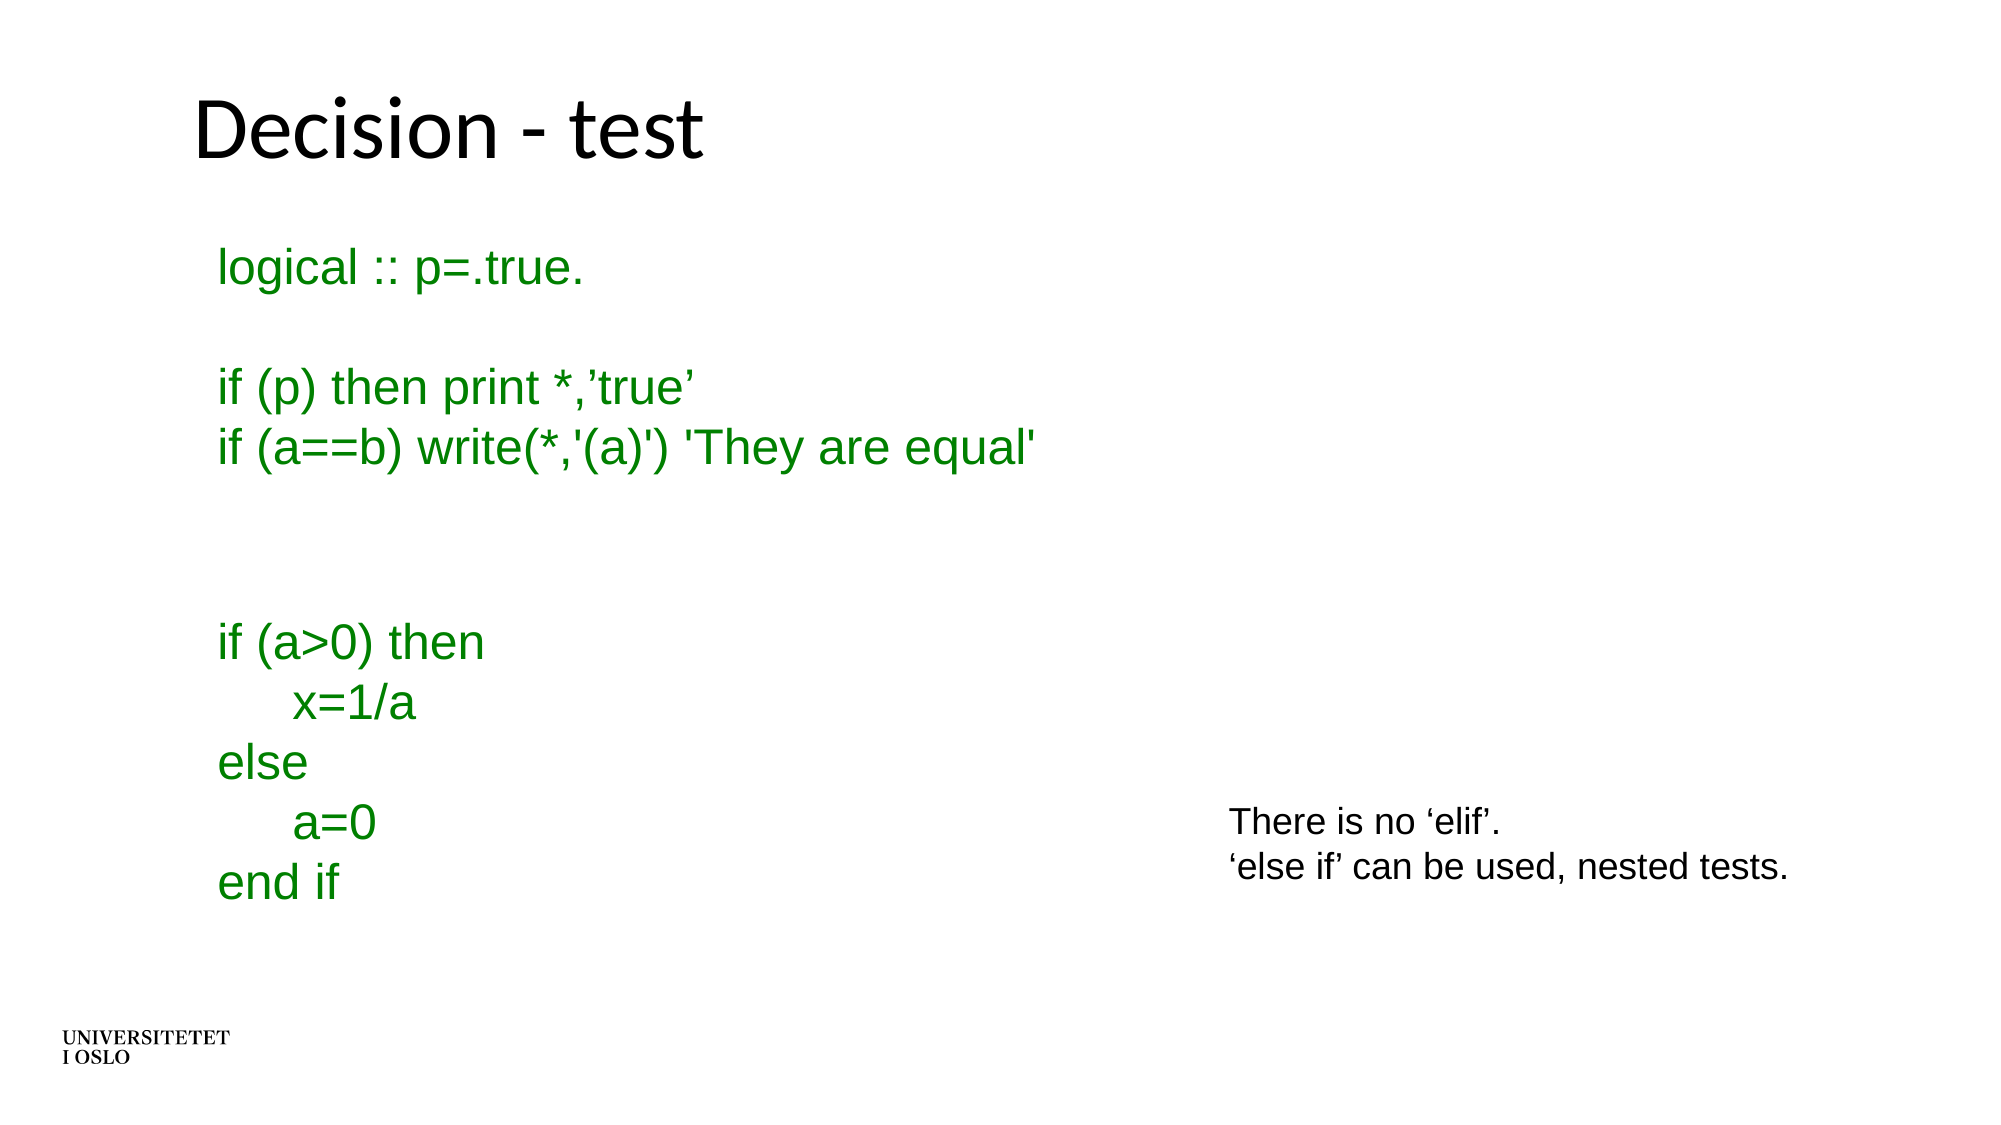

Decision - test
logical :: p=.true.
if (p) then print *,’true’
if (a==b) write(*,'(a)') 'They are equal'
if (a>0) then
	x=1/a
else
	a=0
end if
There is no ‘elif’.
‘else if’ can be used, nested tests.